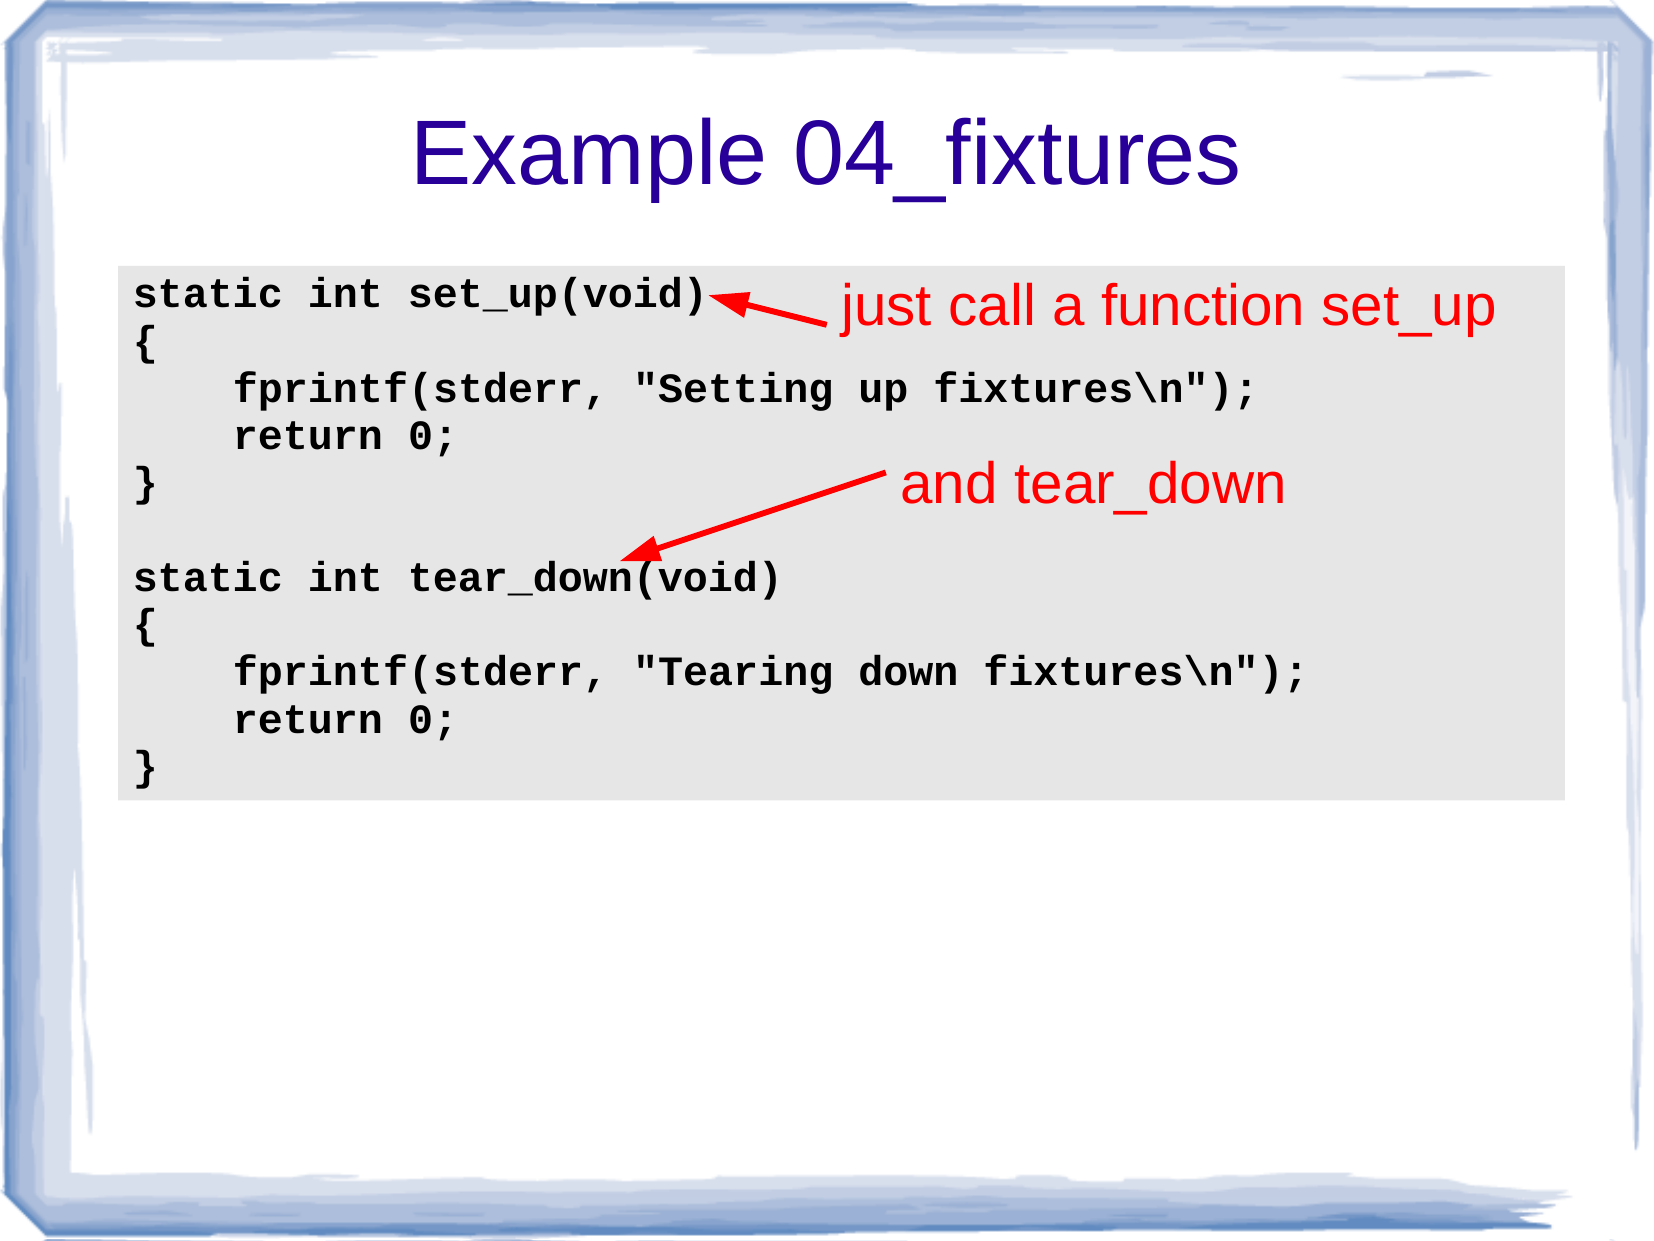

# Example 04_fixtures
just call a function set_up
static int set_up(void)
{
 fprintf(stderr, "Setting up fixtures\n");
 return 0;
}
static int tear_down(void)
{
 fprintf(stderr, "Tearing down fixtures\n");
 return 0;
}
and tear_down